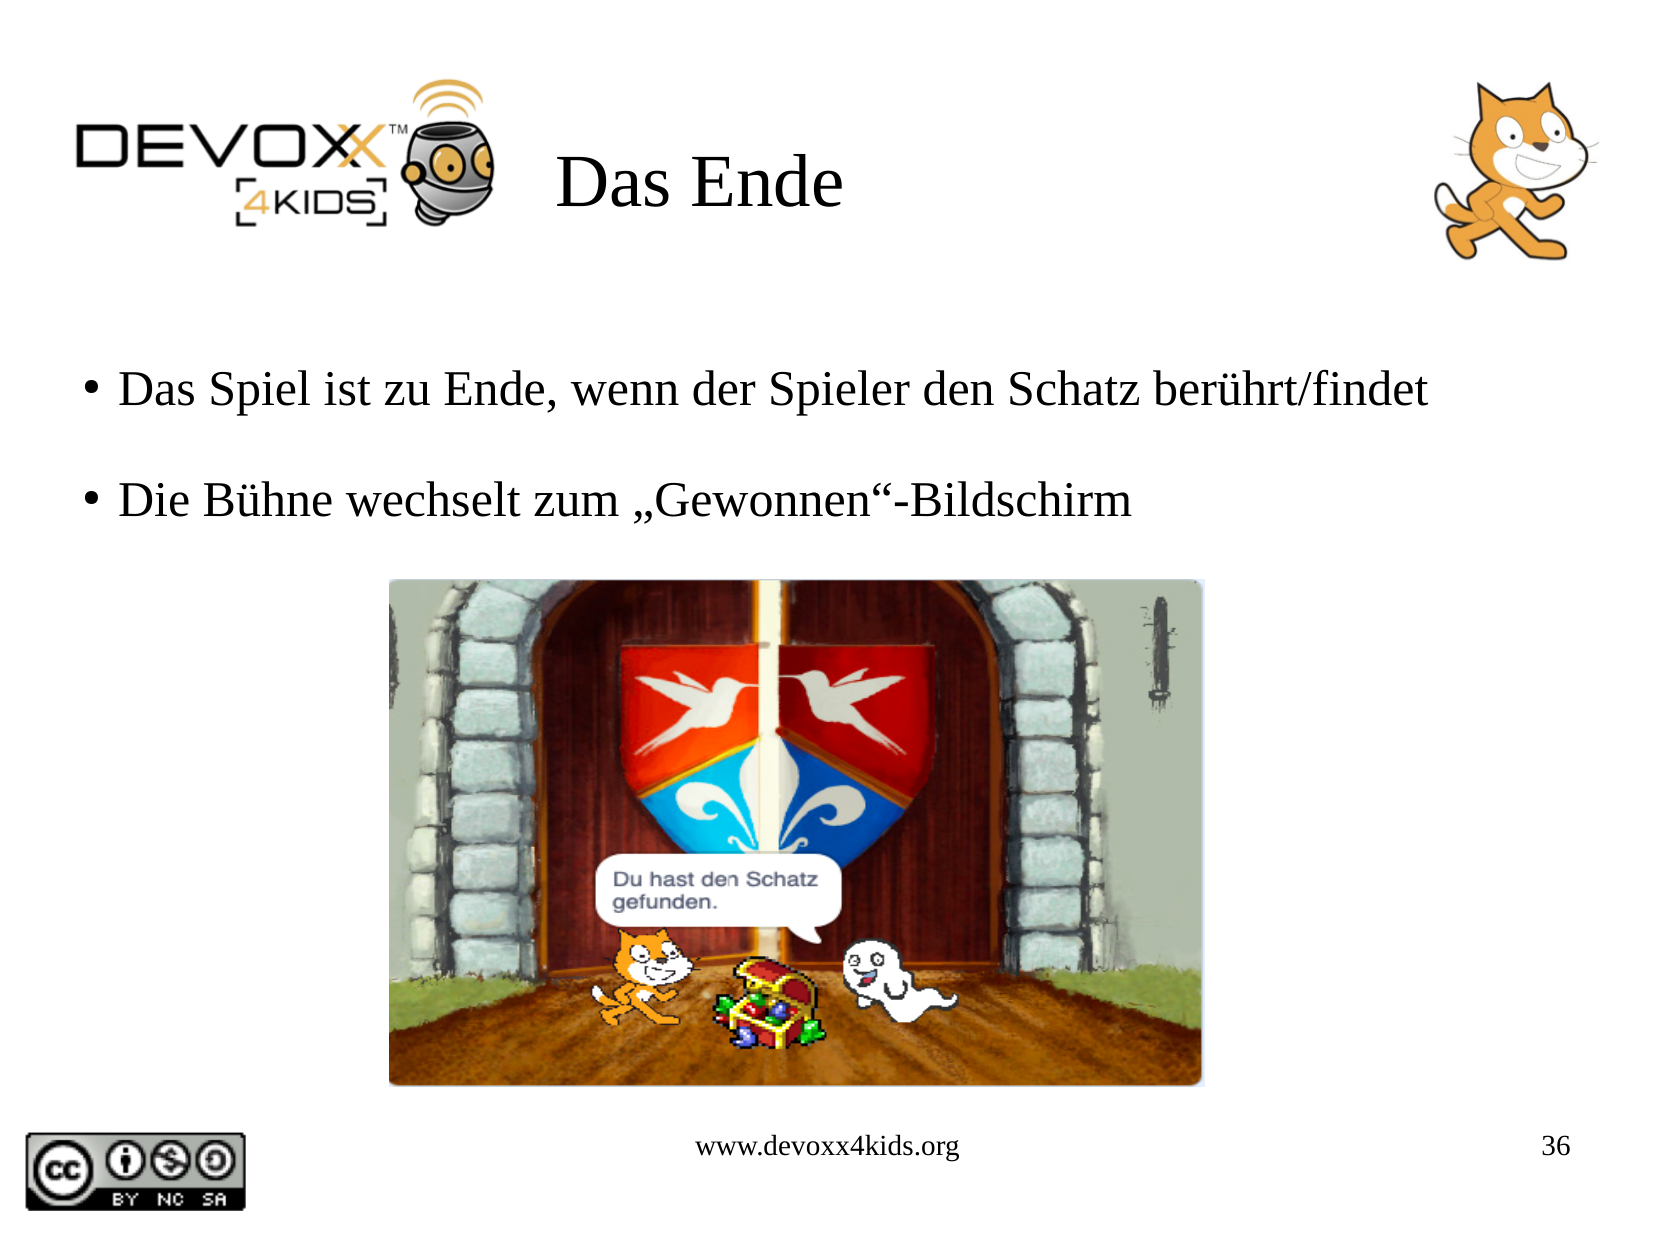

# Das Ende
Das Spiel ist zu Ende, wenn der Spieler den Schatz berührt/findet
Die Bühne wechselt zum „Gewonnen“-Bildschirm
www.devoxx4kids.org
36